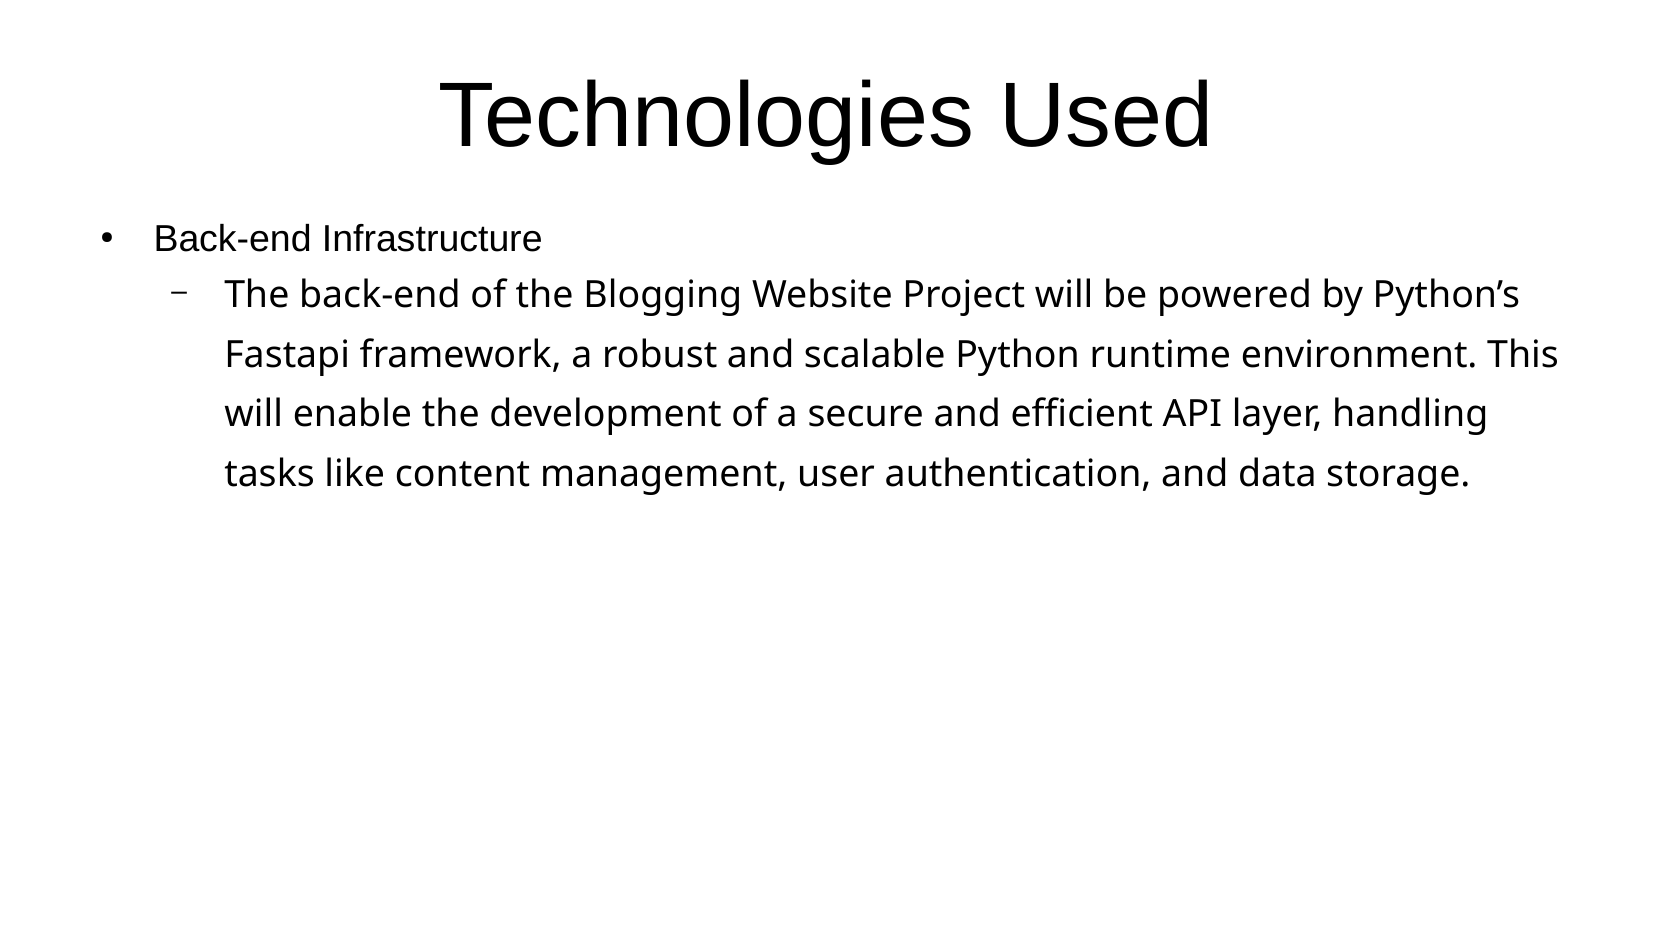

# Technologies Used
Back-end Infrastructure
The back-end of the Blogging Website Project will be powered by Python’s Fastapi framework, a robust and scalable Python runtime environment. This will enable the development of a secure and efficient API layer, handling tasks like content management, user authentication, and data storage.